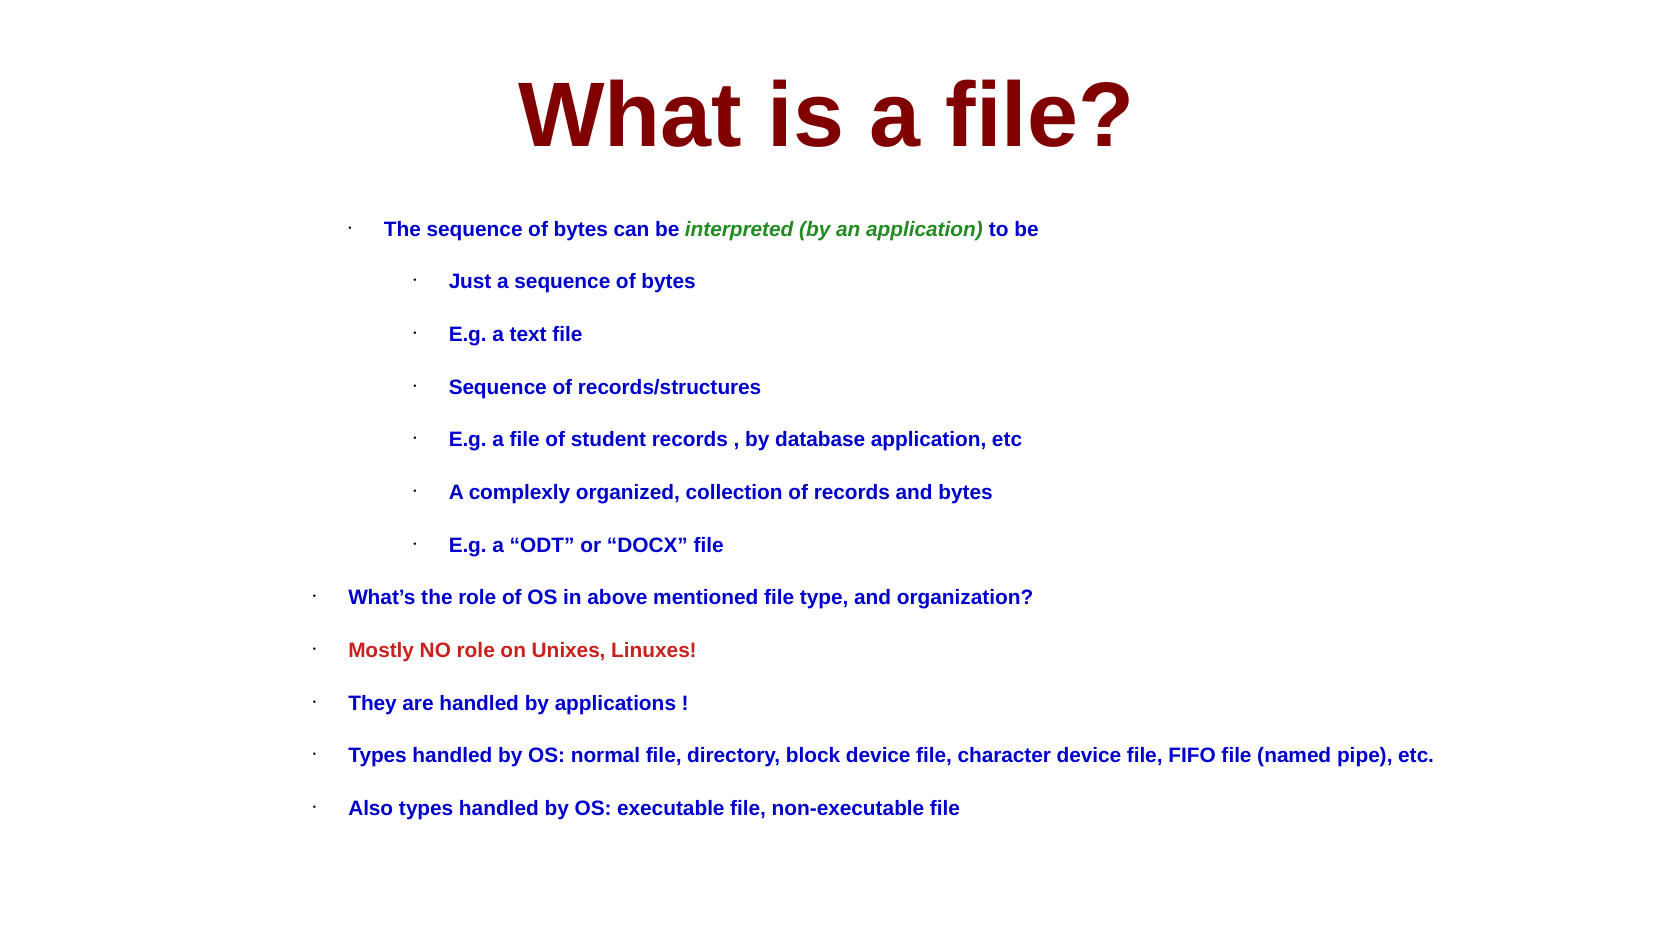

# What is a file?
The sequence of bytes can be interpreted (by an application) to be
Just a sequence of bytes
E.g. a text file
Sequence of records/structures
E.g. a file of student records , by database application, etc
A complexly organized, collection of records and bytes
E.g. a “ODT” or “DOCX” file
What’s the role of OS in above mentioned file type, and organization?
Mostly NO role on Unixes, Linuxes!
They are handled by applications !
Types handled by OS: normal file, directory, block device file, character device file, FIFO file (named pipe), etc.
Also types handled by OS: executable file, non-executable file